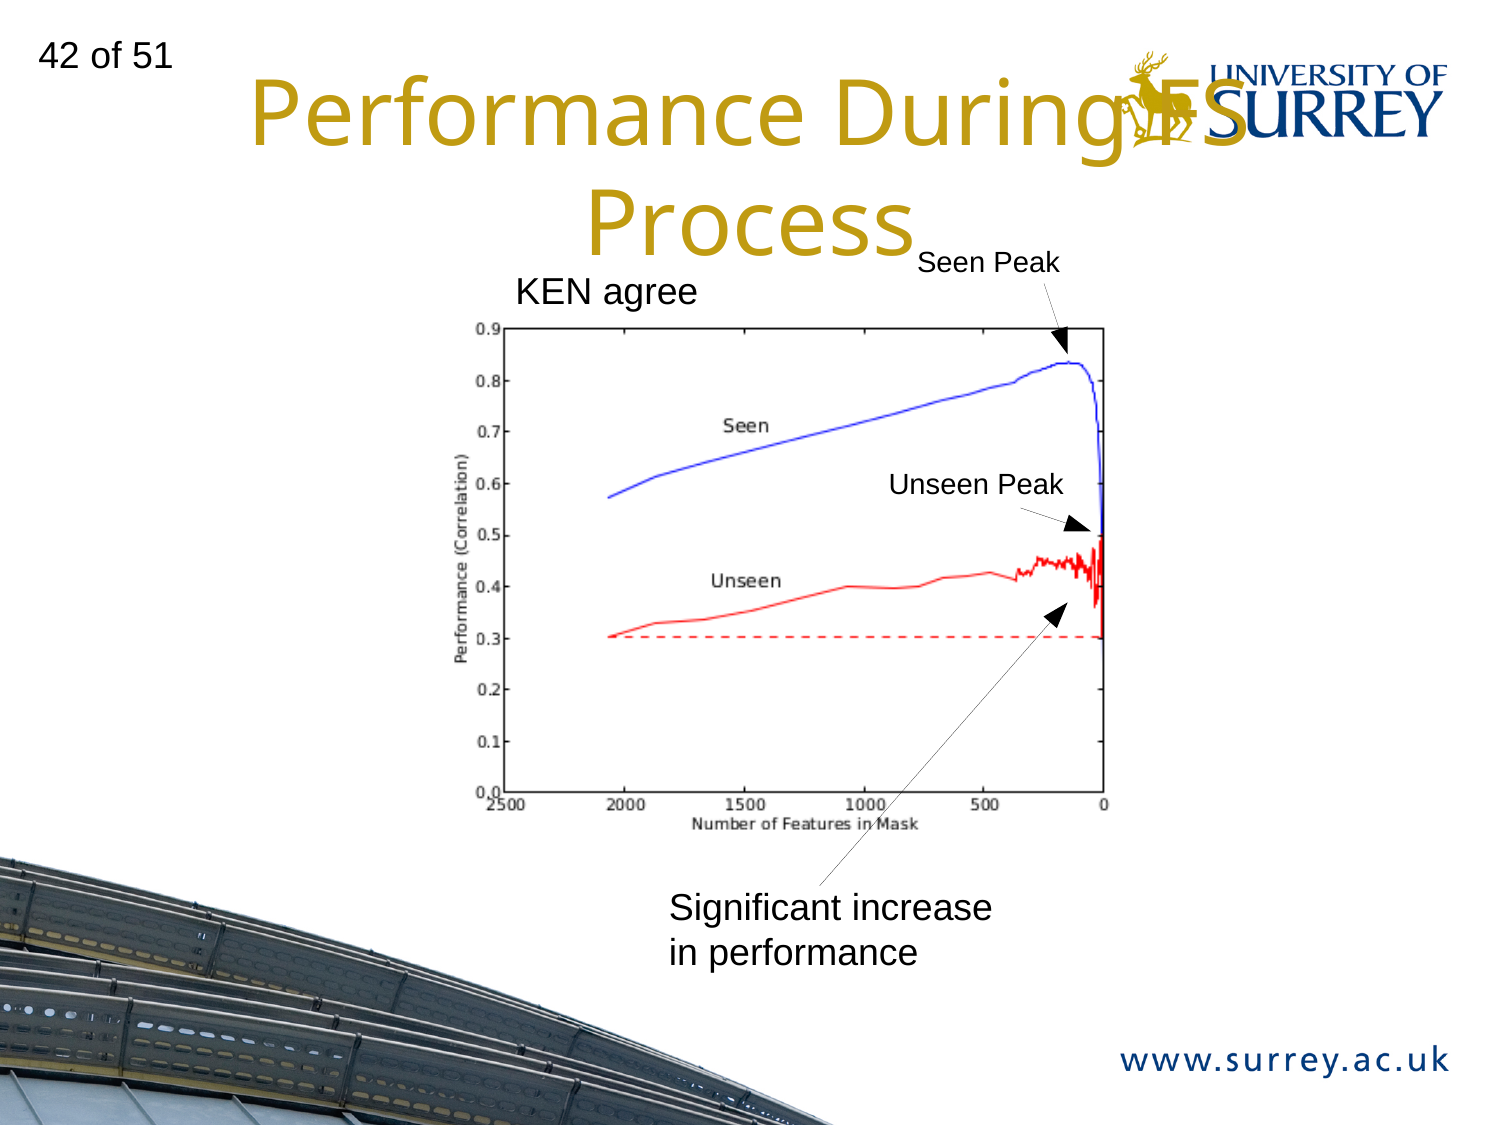

# Performance During FS Process
Seen Peak
KEN agree
Unseen Peak
Significant increase
in performance